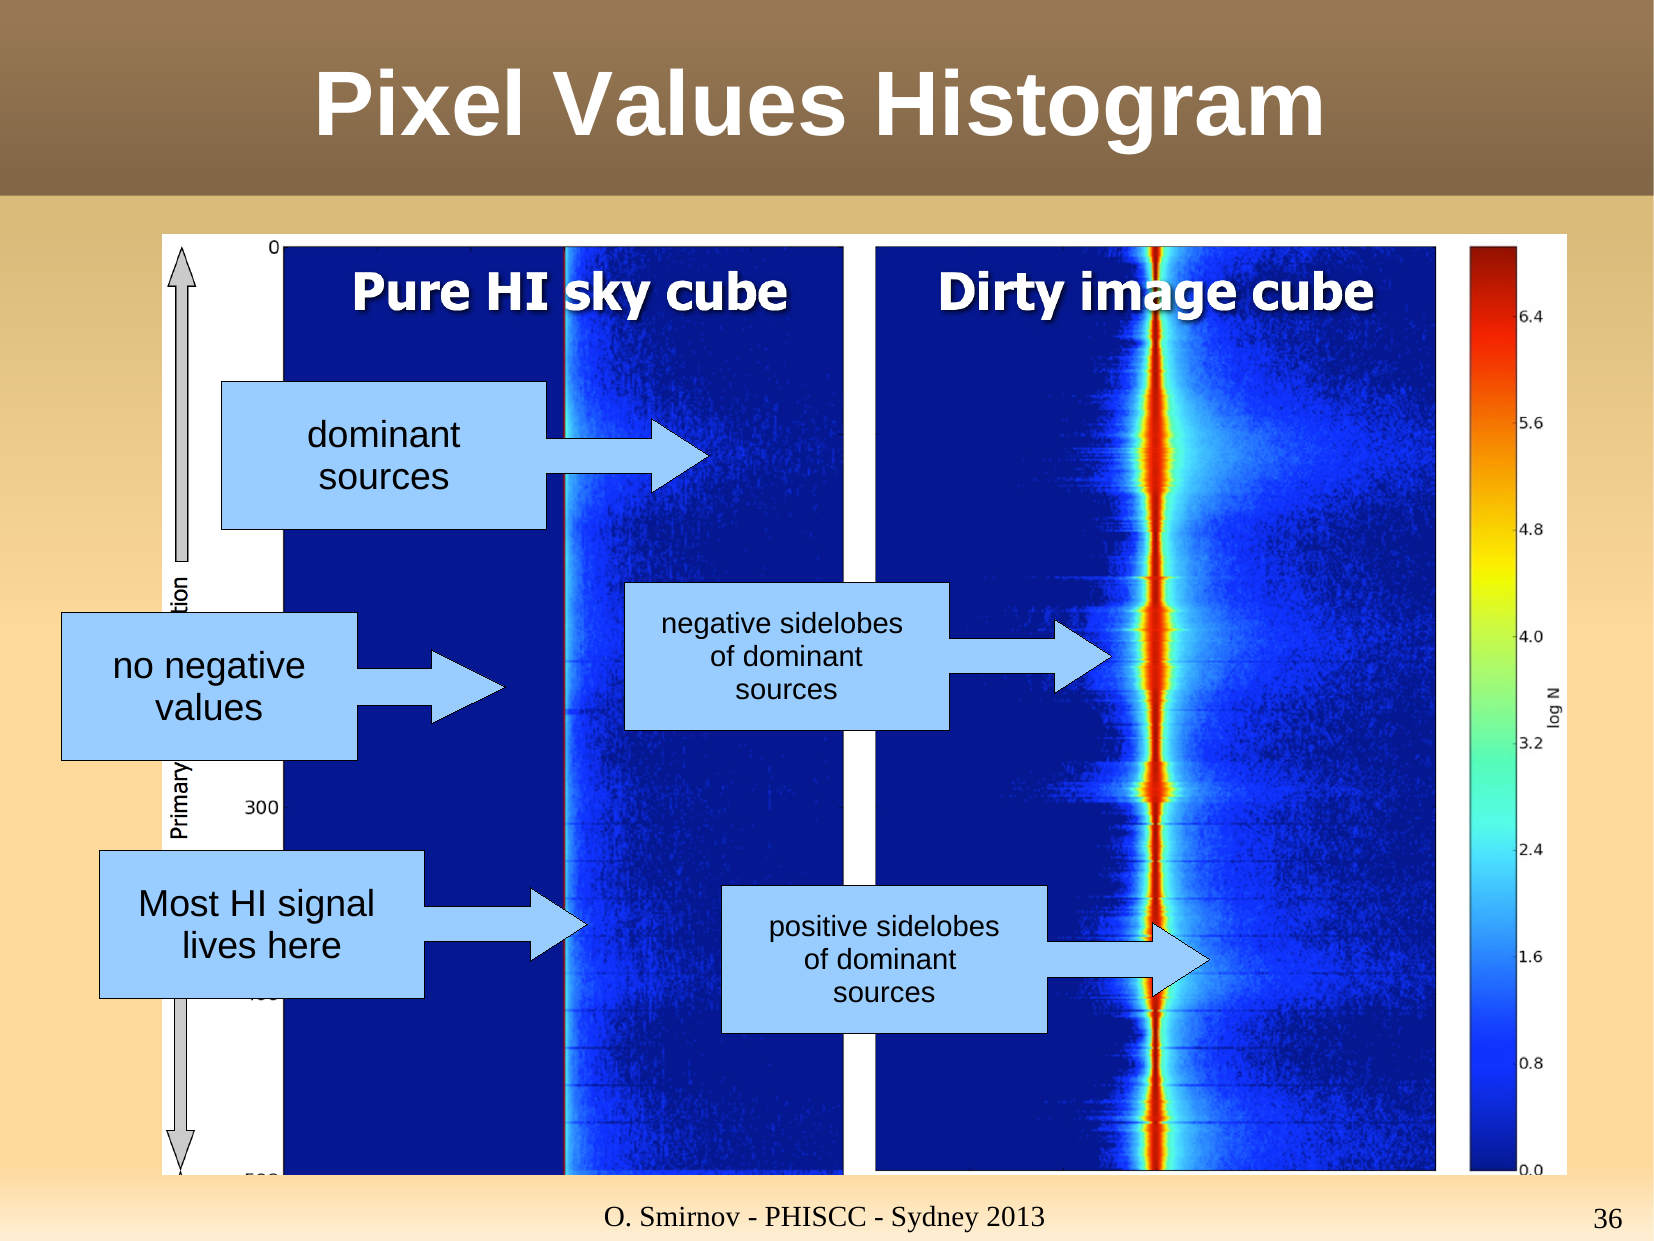

# Pixel Values Histogram
dominant
sources
negative sidelobes
of dominant
sources
no negative
values
Most HI signal
lives here
positive sidelobes
of dominant
sources
O. Smirnov - PHISCC - Sydney 2013
36